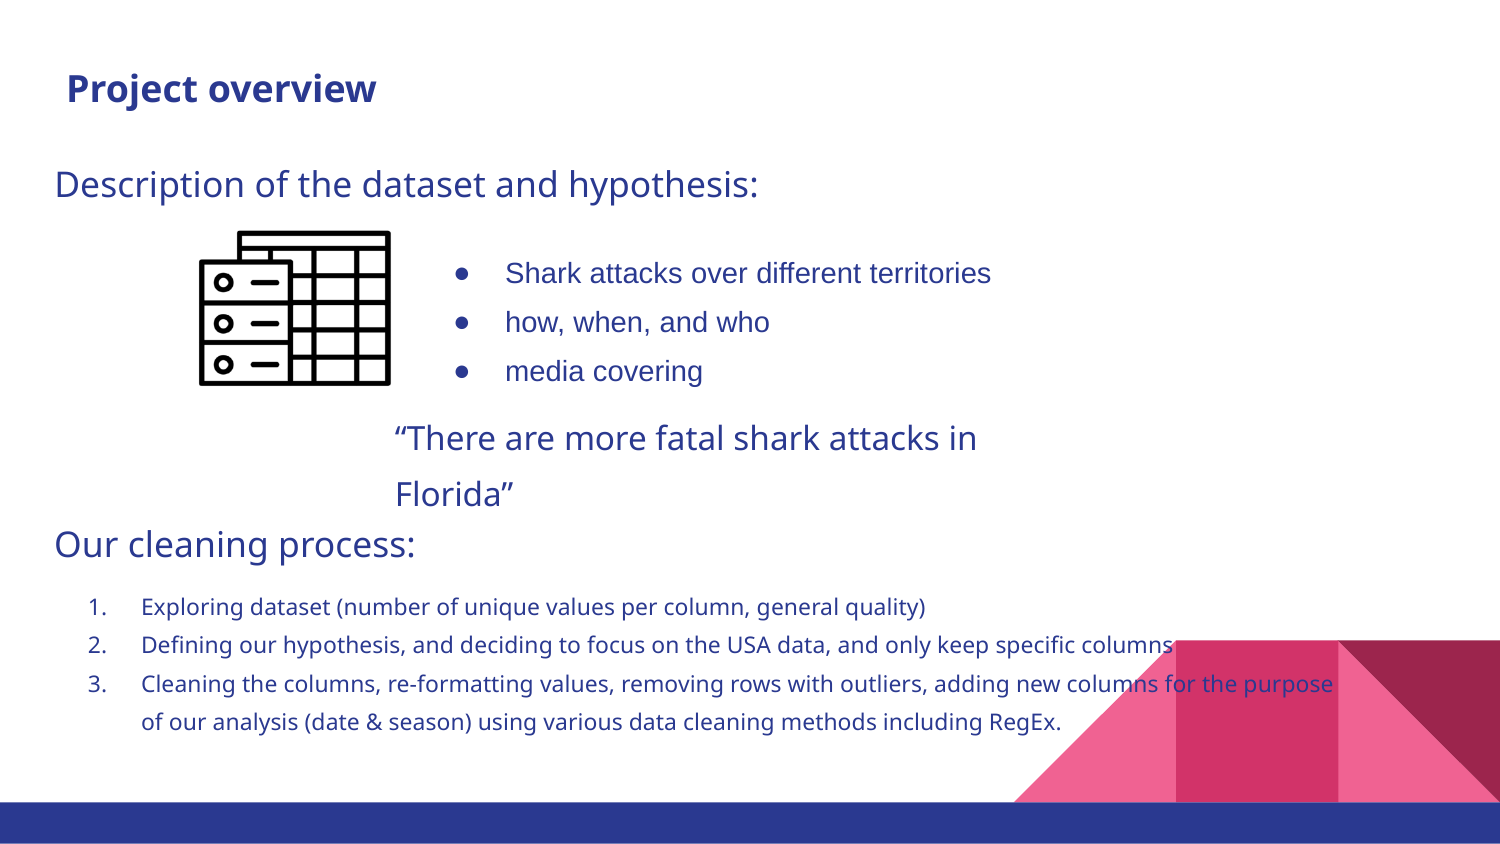

# Project overview
Description of the dataset and hypothesis:
Shark attacks over different territories
how, when, and who
media covering
“There are more fatal shark attacks in Florida”
Our cleaning process:
Exploring dataset (number of unique values per column, general quality)
Defining our hypothesis, and deciding to focus on the USA data, and only keep specific columns
Cleaning the columns, re-formatting values, removing rows with outliers, adding new columns for the purpose of our analysis (date & season) using various data cleaning methods including RegEx.